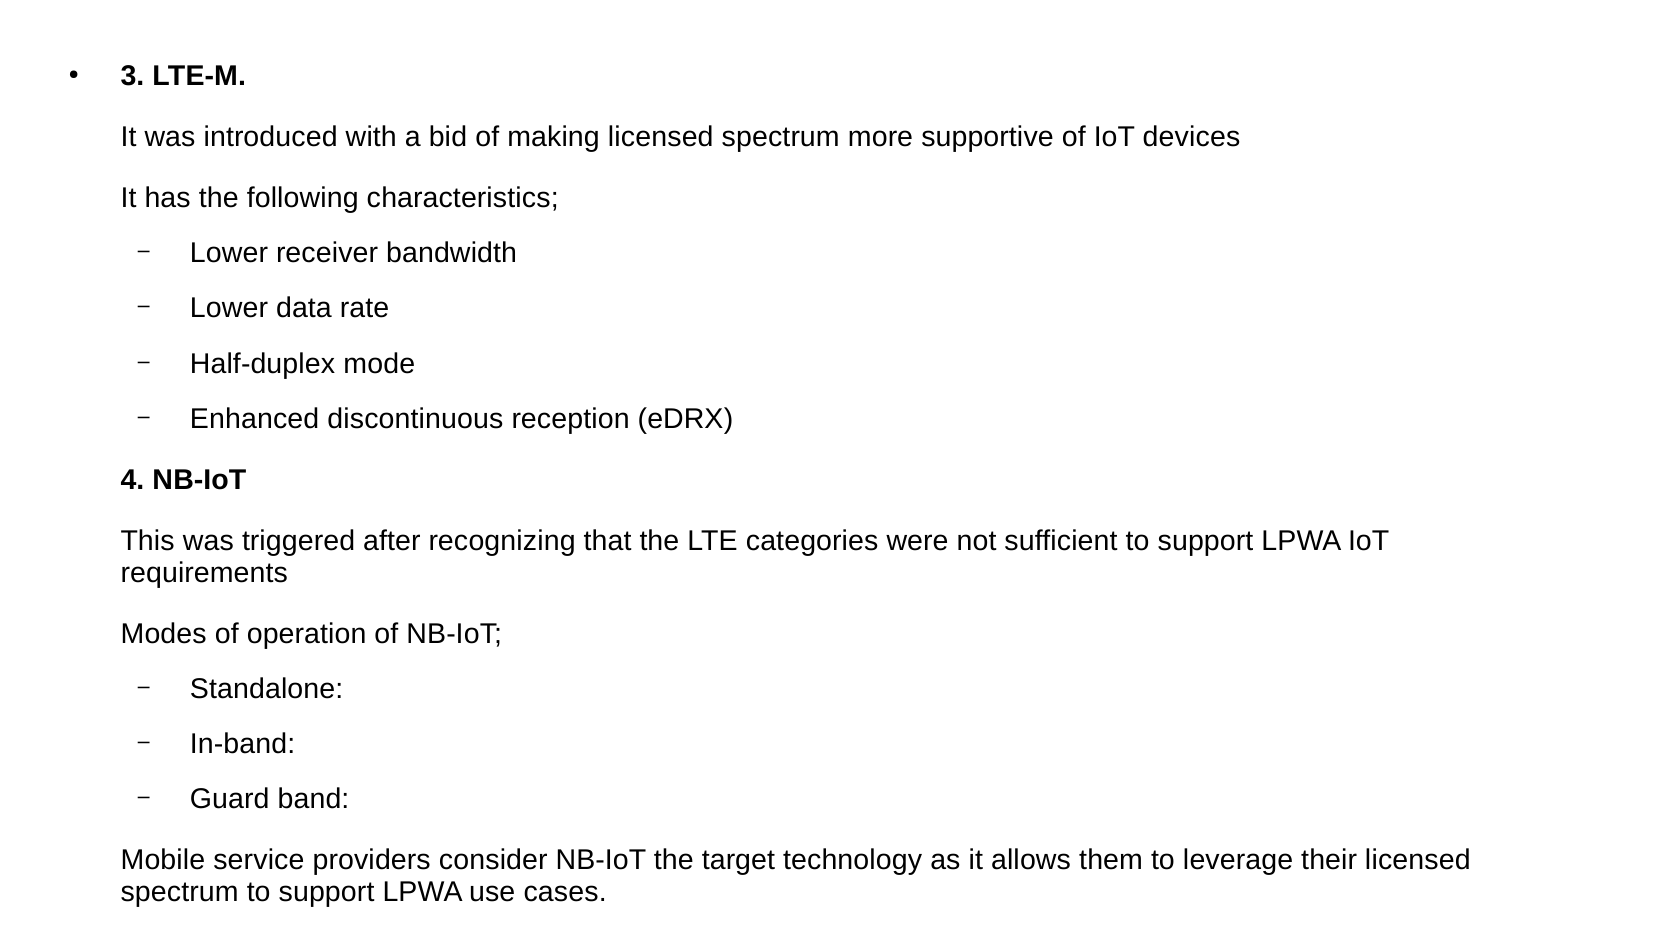

# 3. LTE-M.
It was introduced with a bid of making licensed spectrum more supportive of IoT devices
It has the following characteristics;
Lower receiver bandwidth
Lower data rate
Half-duplex mode
Enhanced discontinuous reception (eDRX)
4. NB-IoT
This was triggered after recognizing that the LTE categories were not sufficient to support LPWA IoT requirements
Modes of operation of NB-IoT;
Standalone:
In-band:
Guard band:
Mobile service providers consider NB-IoT the target technology as it allows them to leverage their licensed spectrum to support LPWA use cases.